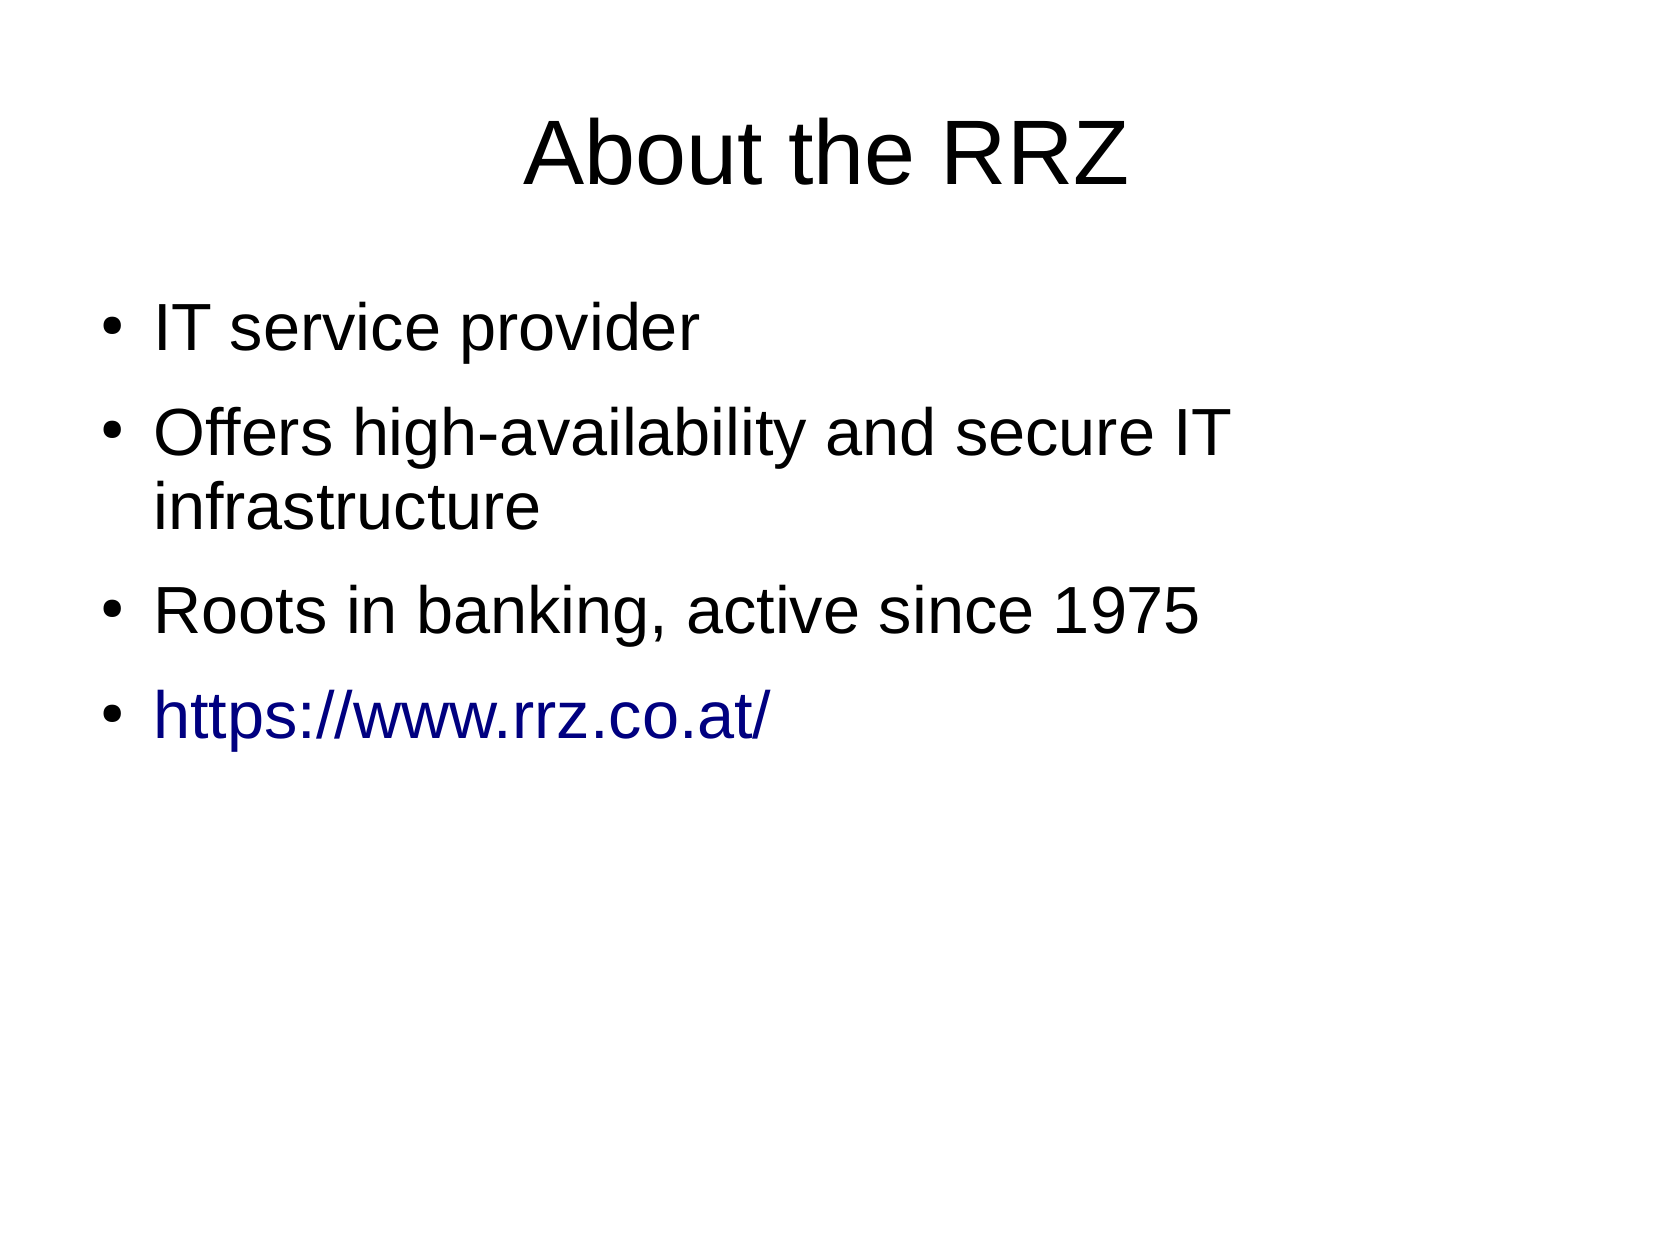

# About the RRZ
IT service provider
Offers high-availability and secure IT infrastructure
Roots in banking, active since 1975
https://www.rrz.co.at/